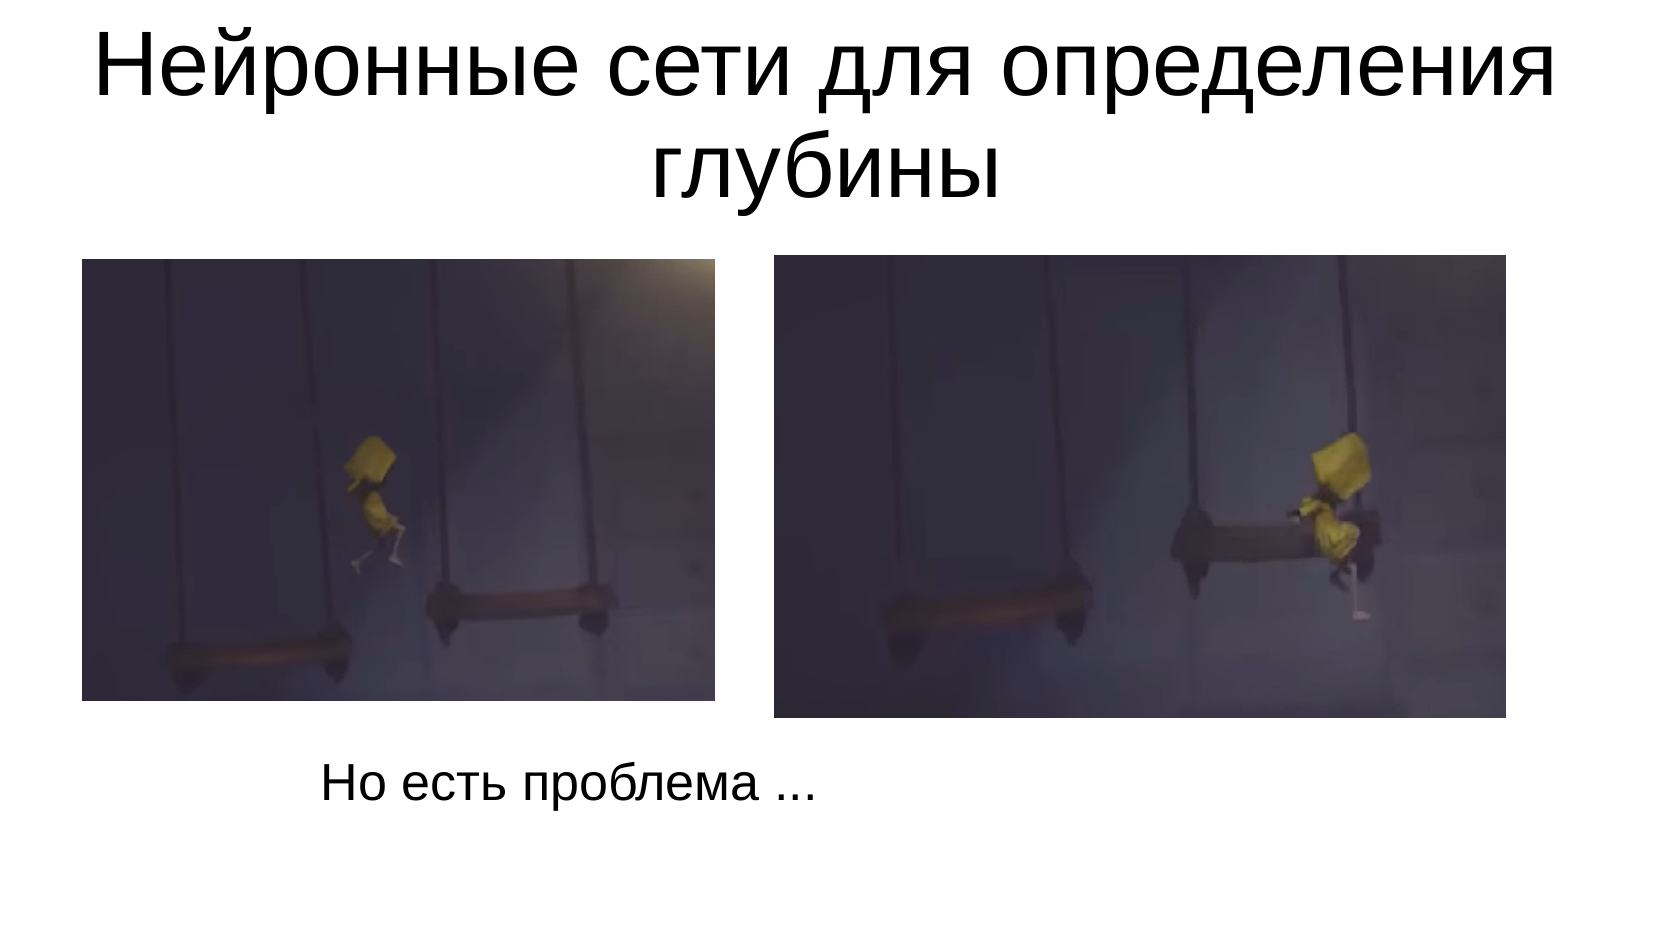

# Нейронные сети для определения глубины
Но есть проблема ...